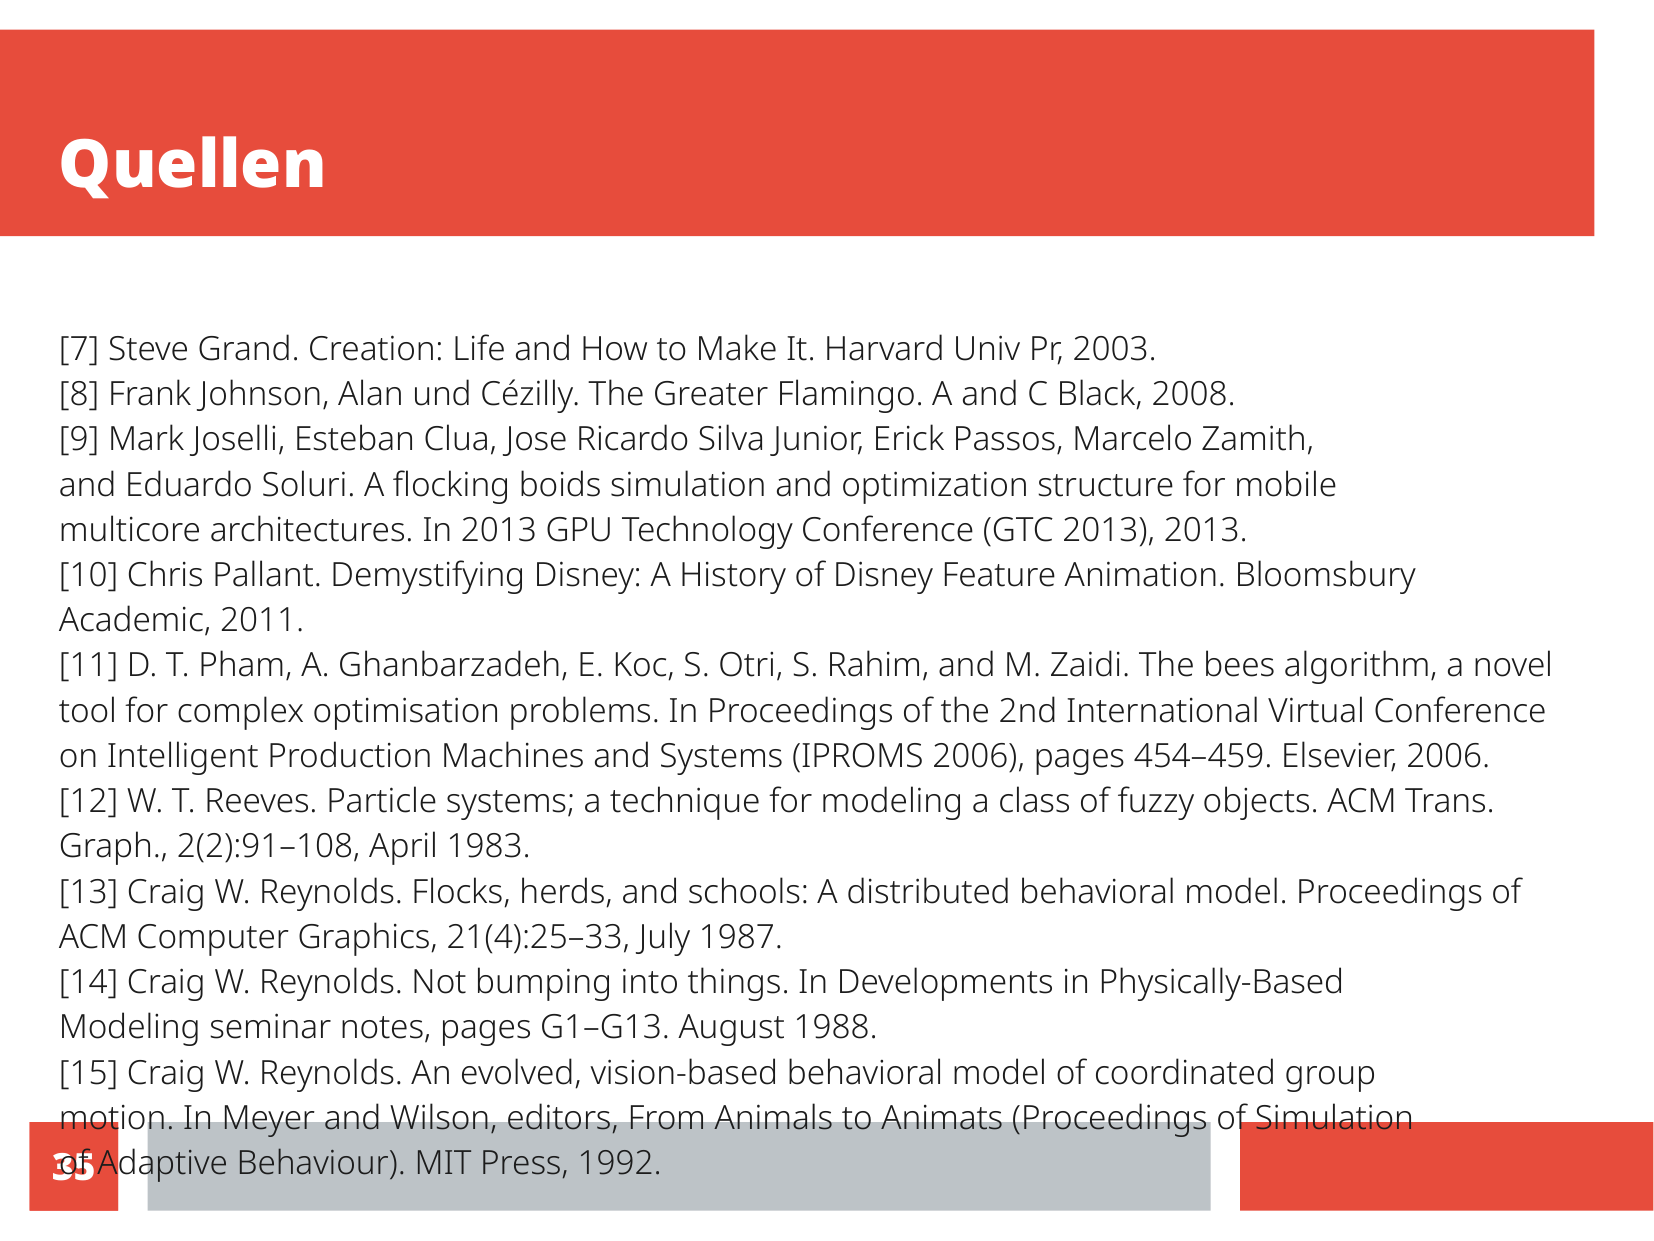

# Quellen
[7] Steve Grand. Creation: Life and How to Make It. Harvard Univ Pr, 2003.
[8] Frank Johnson, Alan und Cézilly. The Greater Flamingo. A and C Black, 2008.
[9] Mark Joselli, Esteban Clua, Jose Ricardo Silva Junior, Erick Passos, Marcelo Zamith,
and Eduardo Soluri. A flocking boids simulation and optimization structure for mobile
multicore architectures. In 2013 GPU Technology Conference (GTC 2013), 2013.
[10] Chris Pallant. Demystifying Disney: A History of Disney Feature Animation. Bloomsbury Academic, 2011.
[11] D. T. Pham, A. Ghanbarzadeh, E. Koc, S. Otri, S. Rahim, and M. Zaidi. The bees algorithm, a novel tool for complex optimisation problems. In Proceedings of the 2nd International Virtual Conference on Intelligent Production Machines and Systems (IPROMS 2006), pages 454–459. Elsevier, 2006.
[12] W. T. Reeves. Particle systems; a technique for modeling a class of fuzzy objects. ACM Trans. Graph., 2(2):91–108, April 1983.
[13] Craig W. Reynolds. Flocks, herds, and schools: A distributed behavioral model. Proceedings of ACM Computer Graphics, 21(4):25–33, July 1987.
[14] Craig W. Reynolds. Not bumping into things. In Developments in Physically-Based
Modeling seminar notes, pages G1–G13. August 1988.
[15] Craig W. Reynolds. An evolved, vision-based behavioral model of coordinated group
motion. In Meyer and Wilson, editors, From Animals to Animats (Proceedings of Simulation
of Adaptive Behaviour). MIT Press, 1992.
35